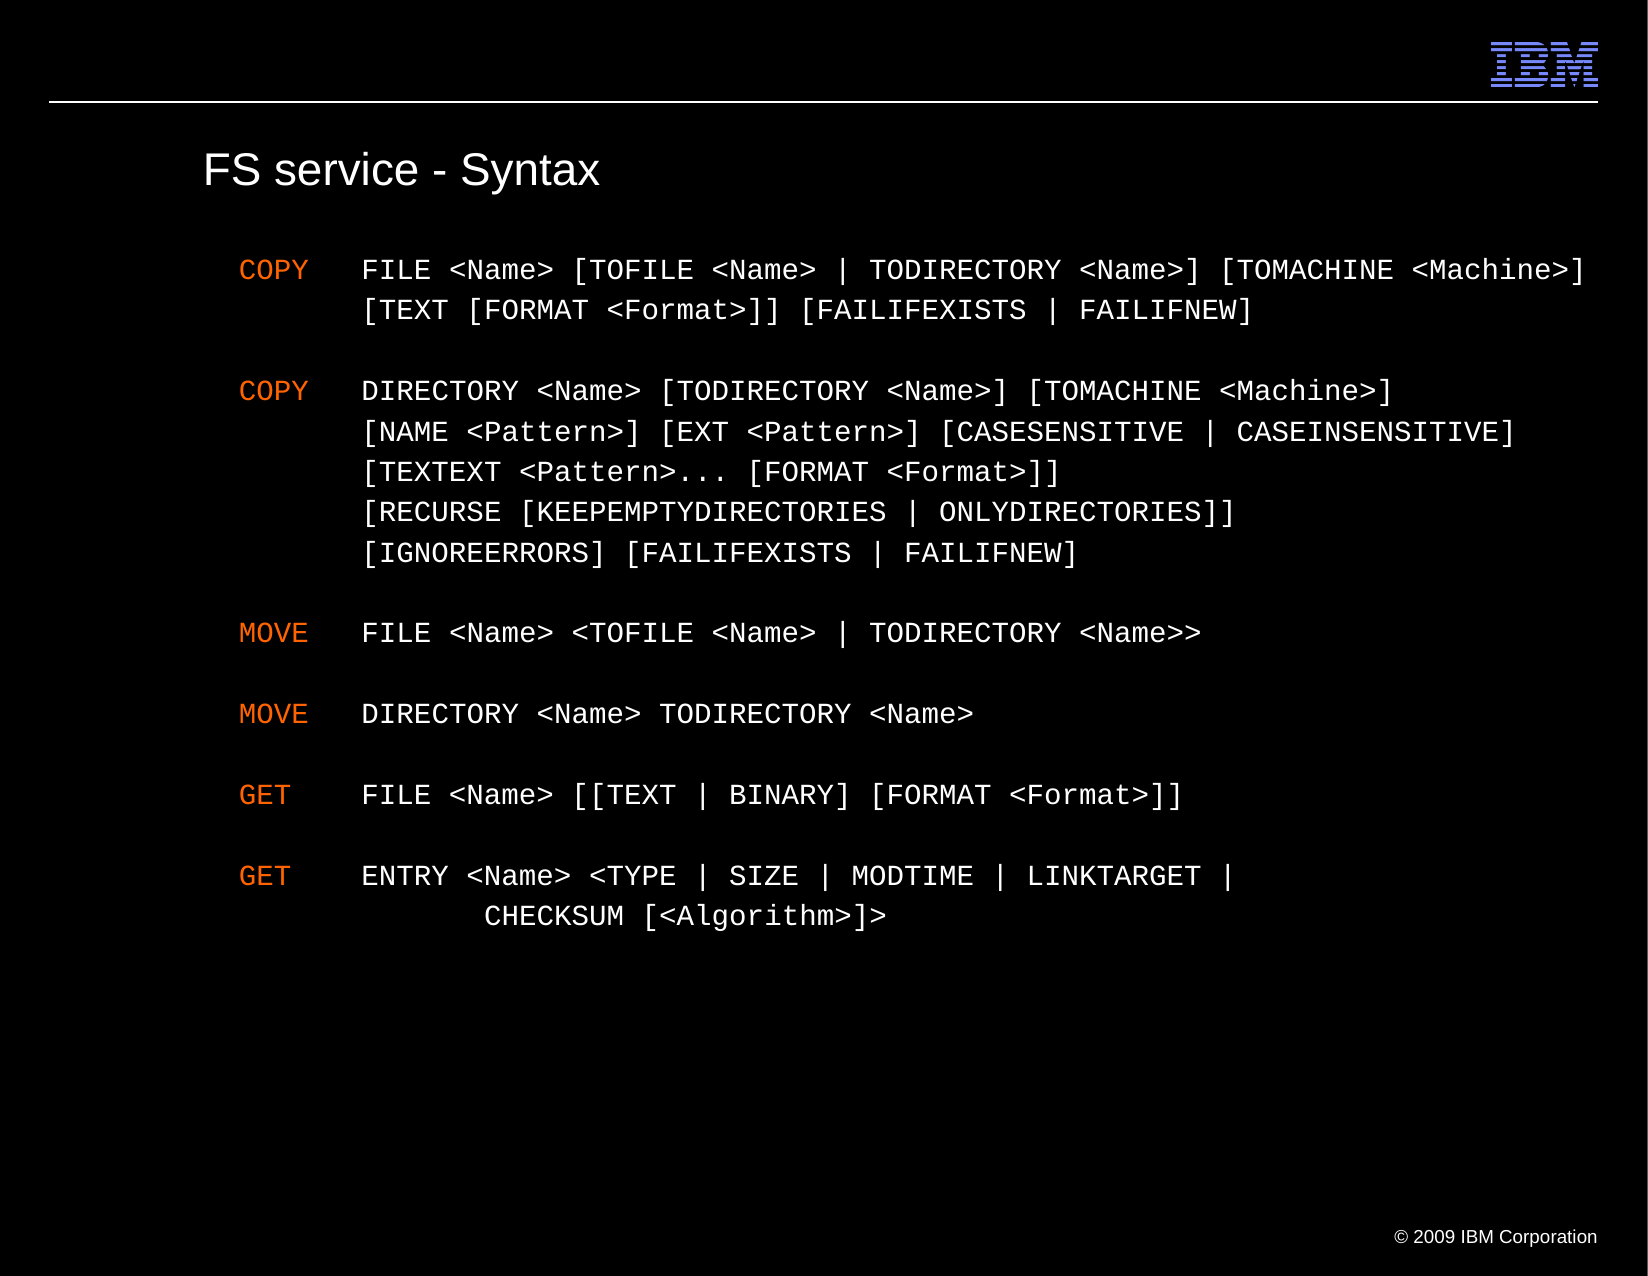

# FS service - Syntax
COPY FILE <Name> [TOFILE <Name> | TODIRECTORY <Name>] [TOMACHINE <Machine>]
 [TEXT [FORMAT <Format>]] [FAILIFEXISTS | FAILIFNEW]
COPY DIRECTORY <Name> [TODIRECTORY <Name>] [TOMACHINE <Machine>]
 [NAME <Pattern>] [EXT <Pattern>] [CASESENSITIVE | CASEINSENSITIVE]
 [TEXTEXT <Pattern>... [FORMAT <Format>]]
 [RECURSE [KEEPEMPTYDIRECTORIES | ONLYDIRECTORIES]]
 [IGNOREERRORS] [FAILIFEXISTS | FAILIFNEW]
MOVE FILE <Name> <TOFILE <Name> | TODIRECTORY <Name>>
MOVE DIRECTORY <Name> TODIRECTORY <Name>
GET FILE <Name> [[TEXT | BINARY] [FORMAT <Format>]]
GET ENTRY <Name> <TYPE | SIZE | MODTIME | LINKTARGET |
 CHECKSUM [<Algorithm>]>